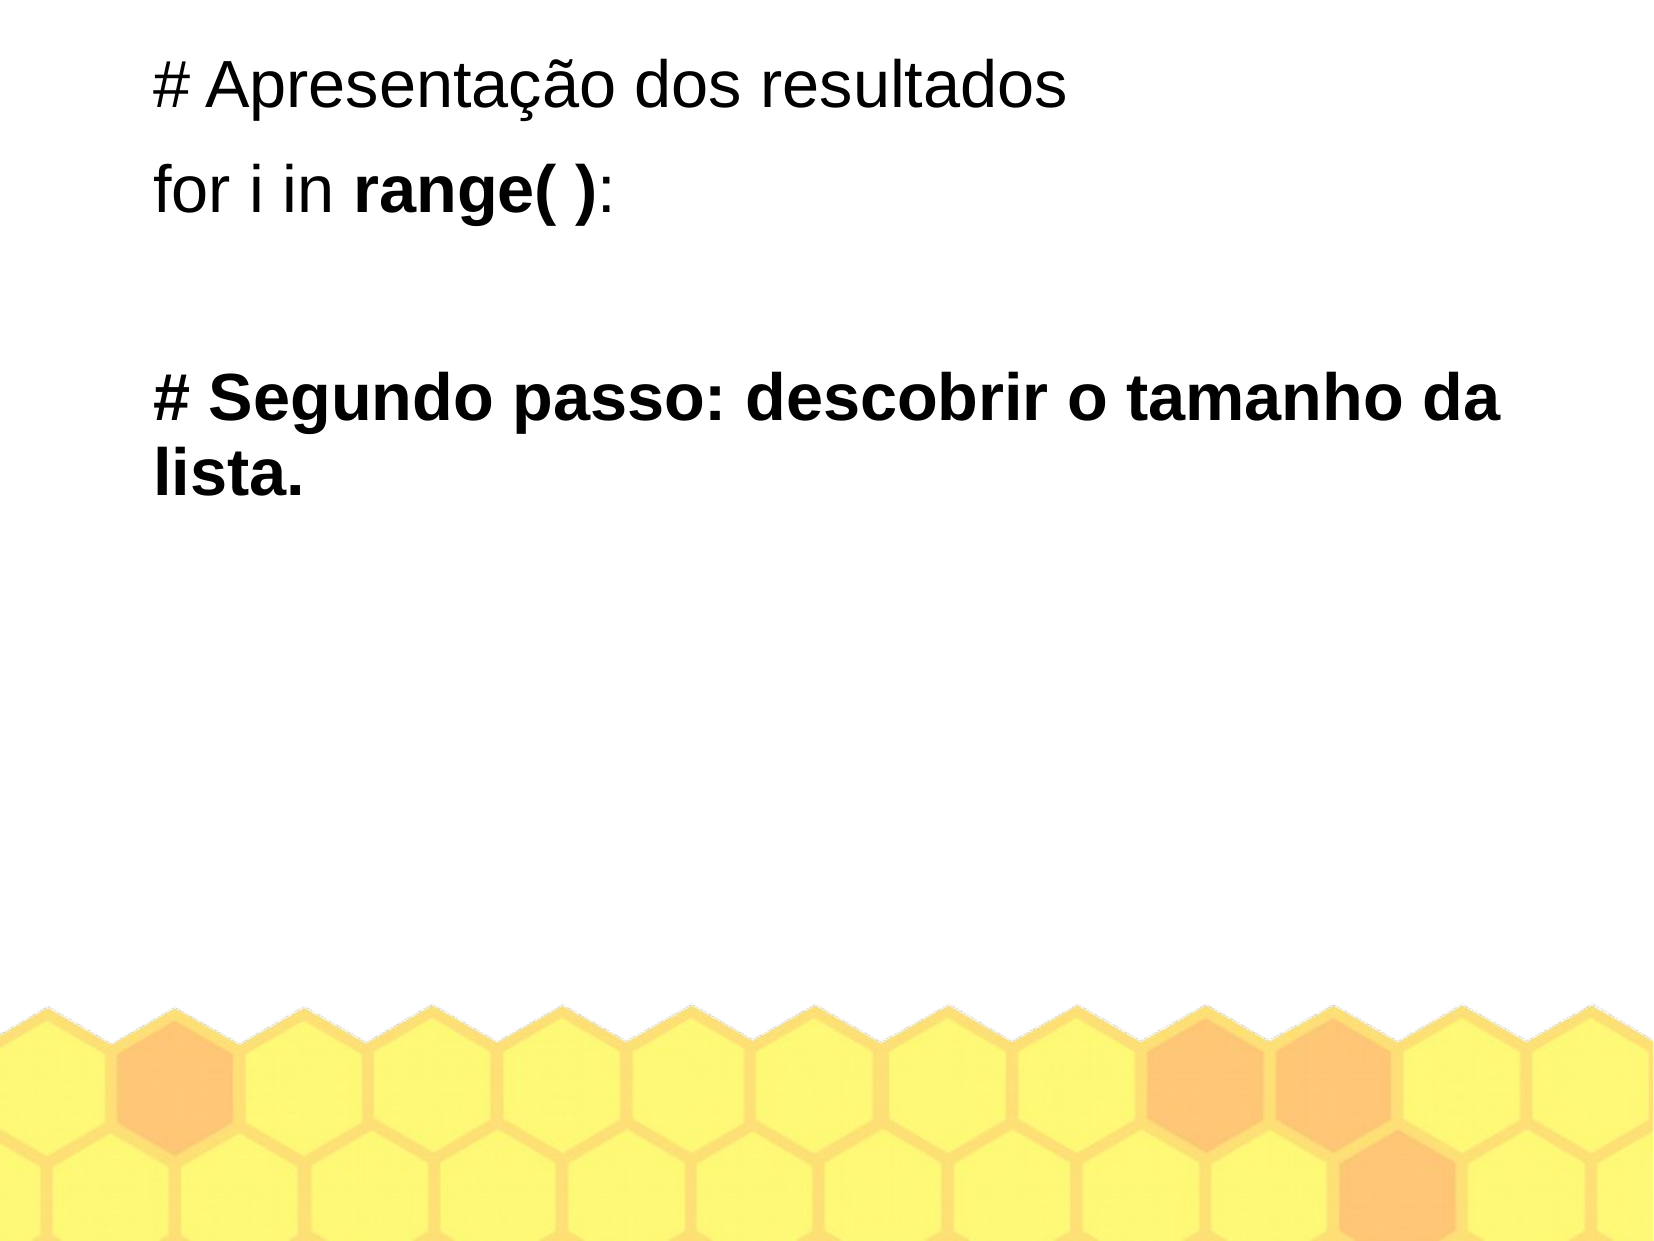

# # Apresentação dos resultados
for i in range( ):
# Segundo passo: descobrir o tamanho da lista.